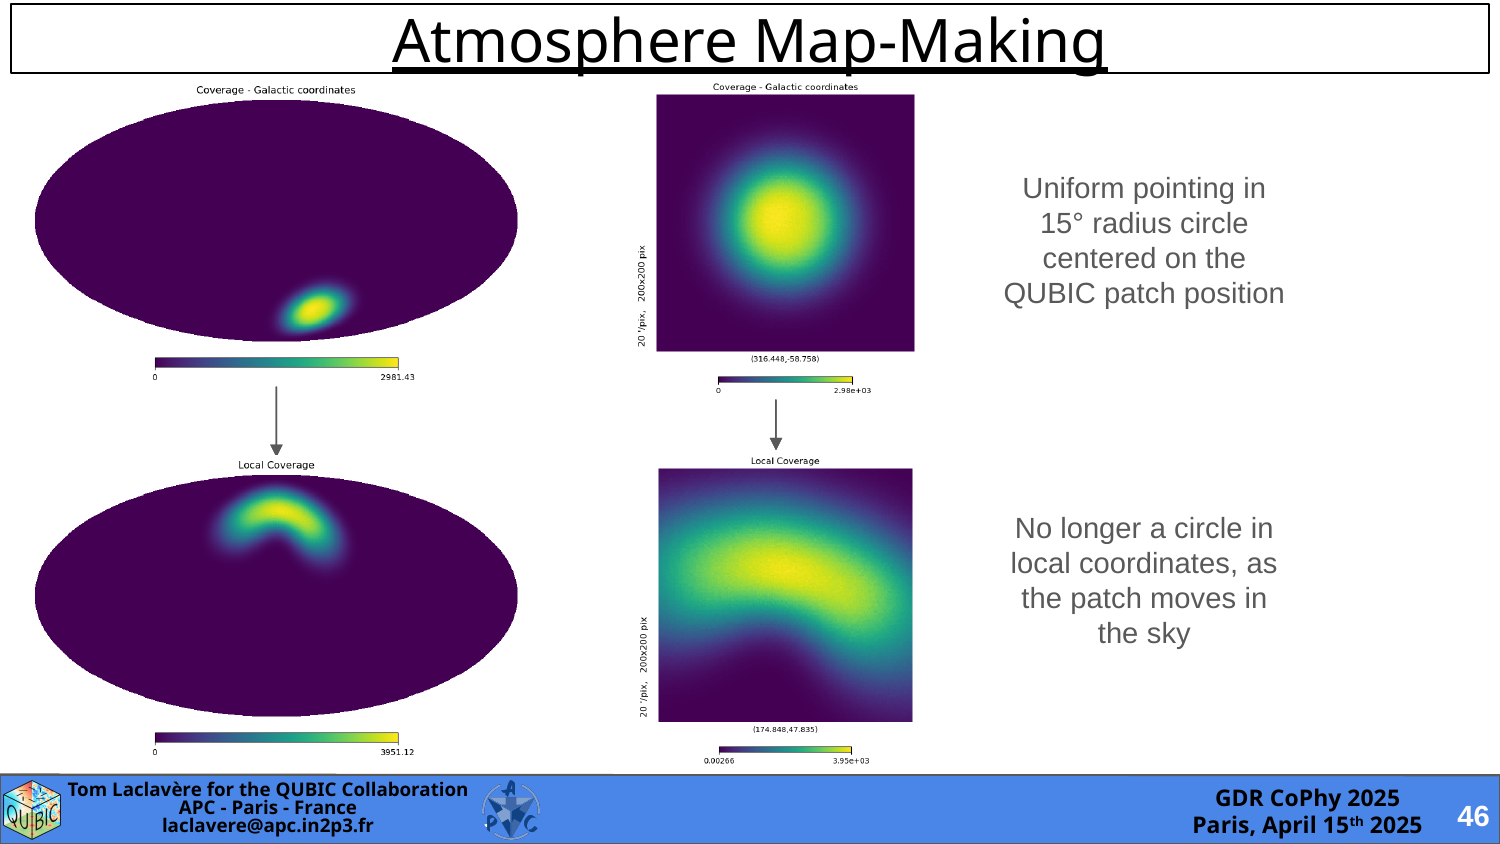

# Atmosphere Map-Making
Uniform pointing in 15° radius circle centered on the QUBIC patch position
No longer a circle in local coordinates, as the patch moves in the sky